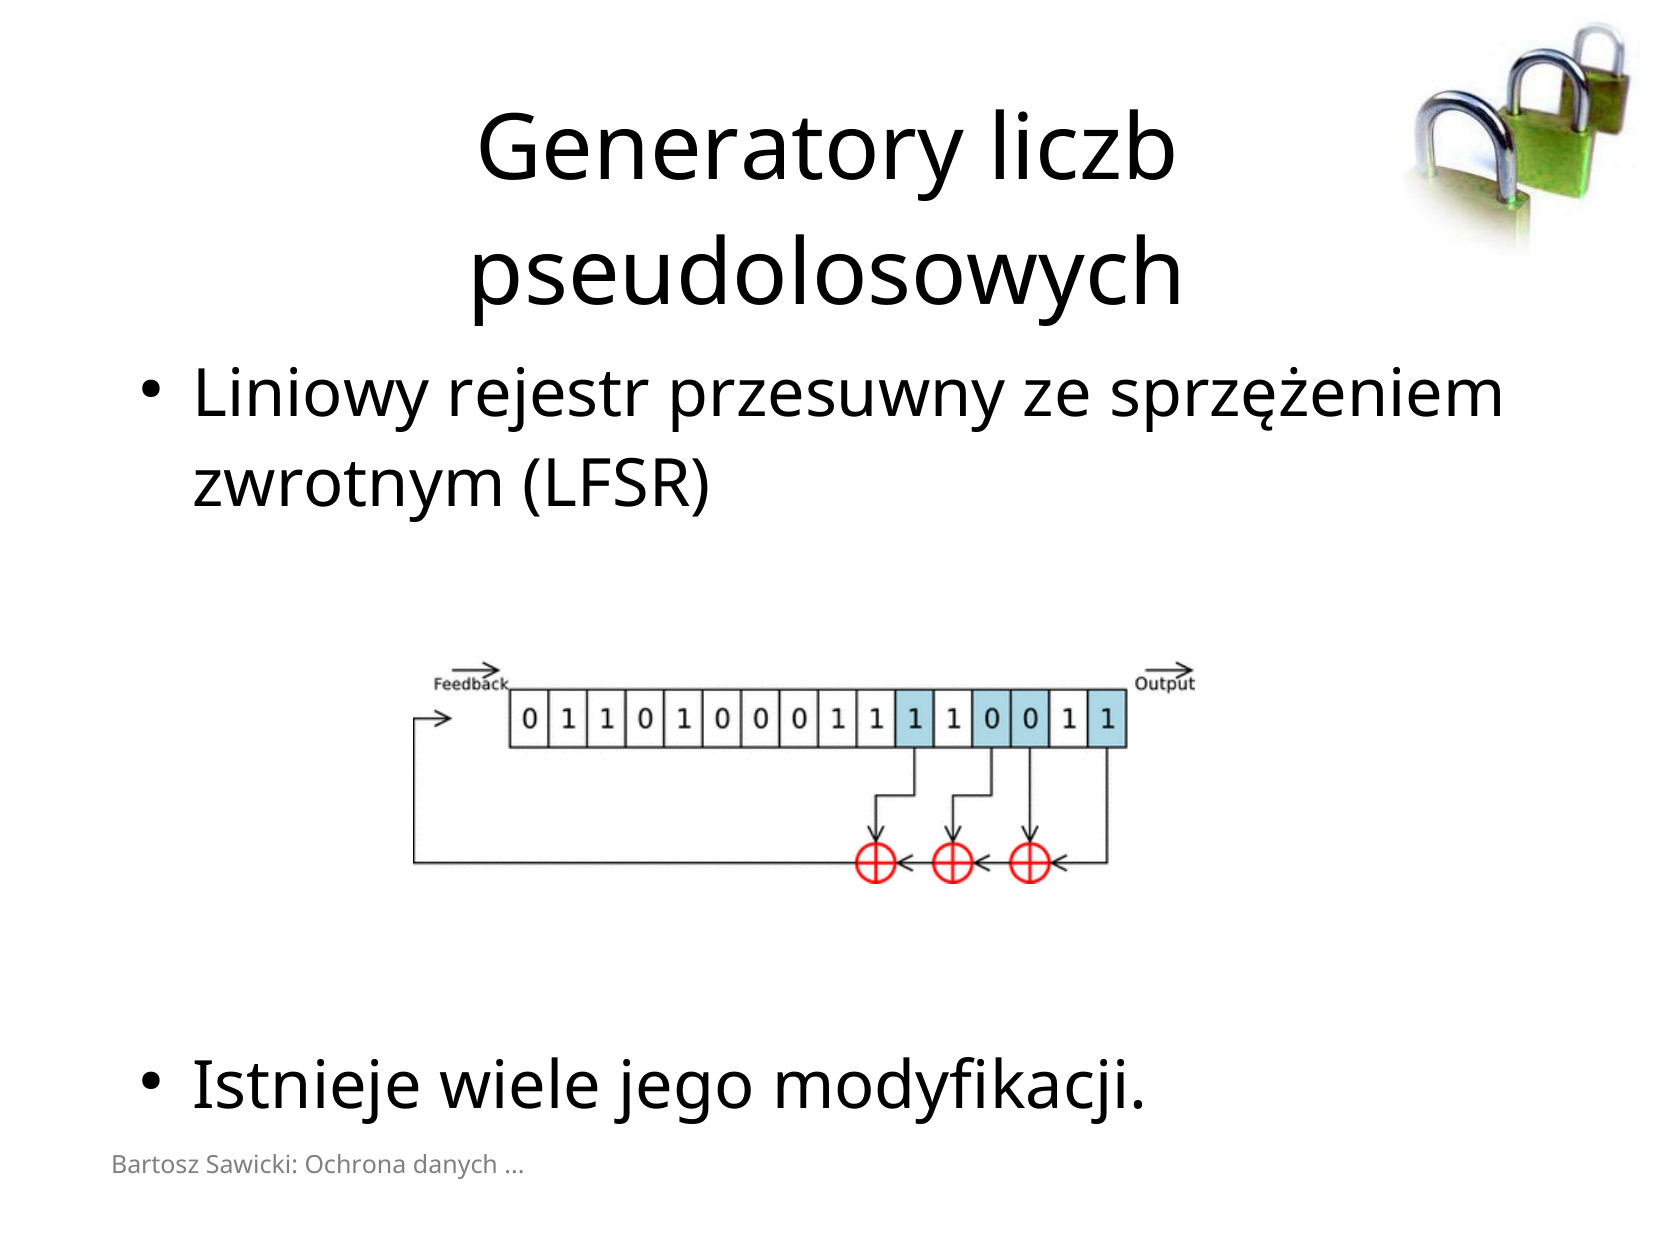

# Generatory liczb pseudolosowych
Liniowy rejestr przesuwny ze sprzężeniem zwrotnym (LFSR)
Istnieje wiele jego modyfikacji.